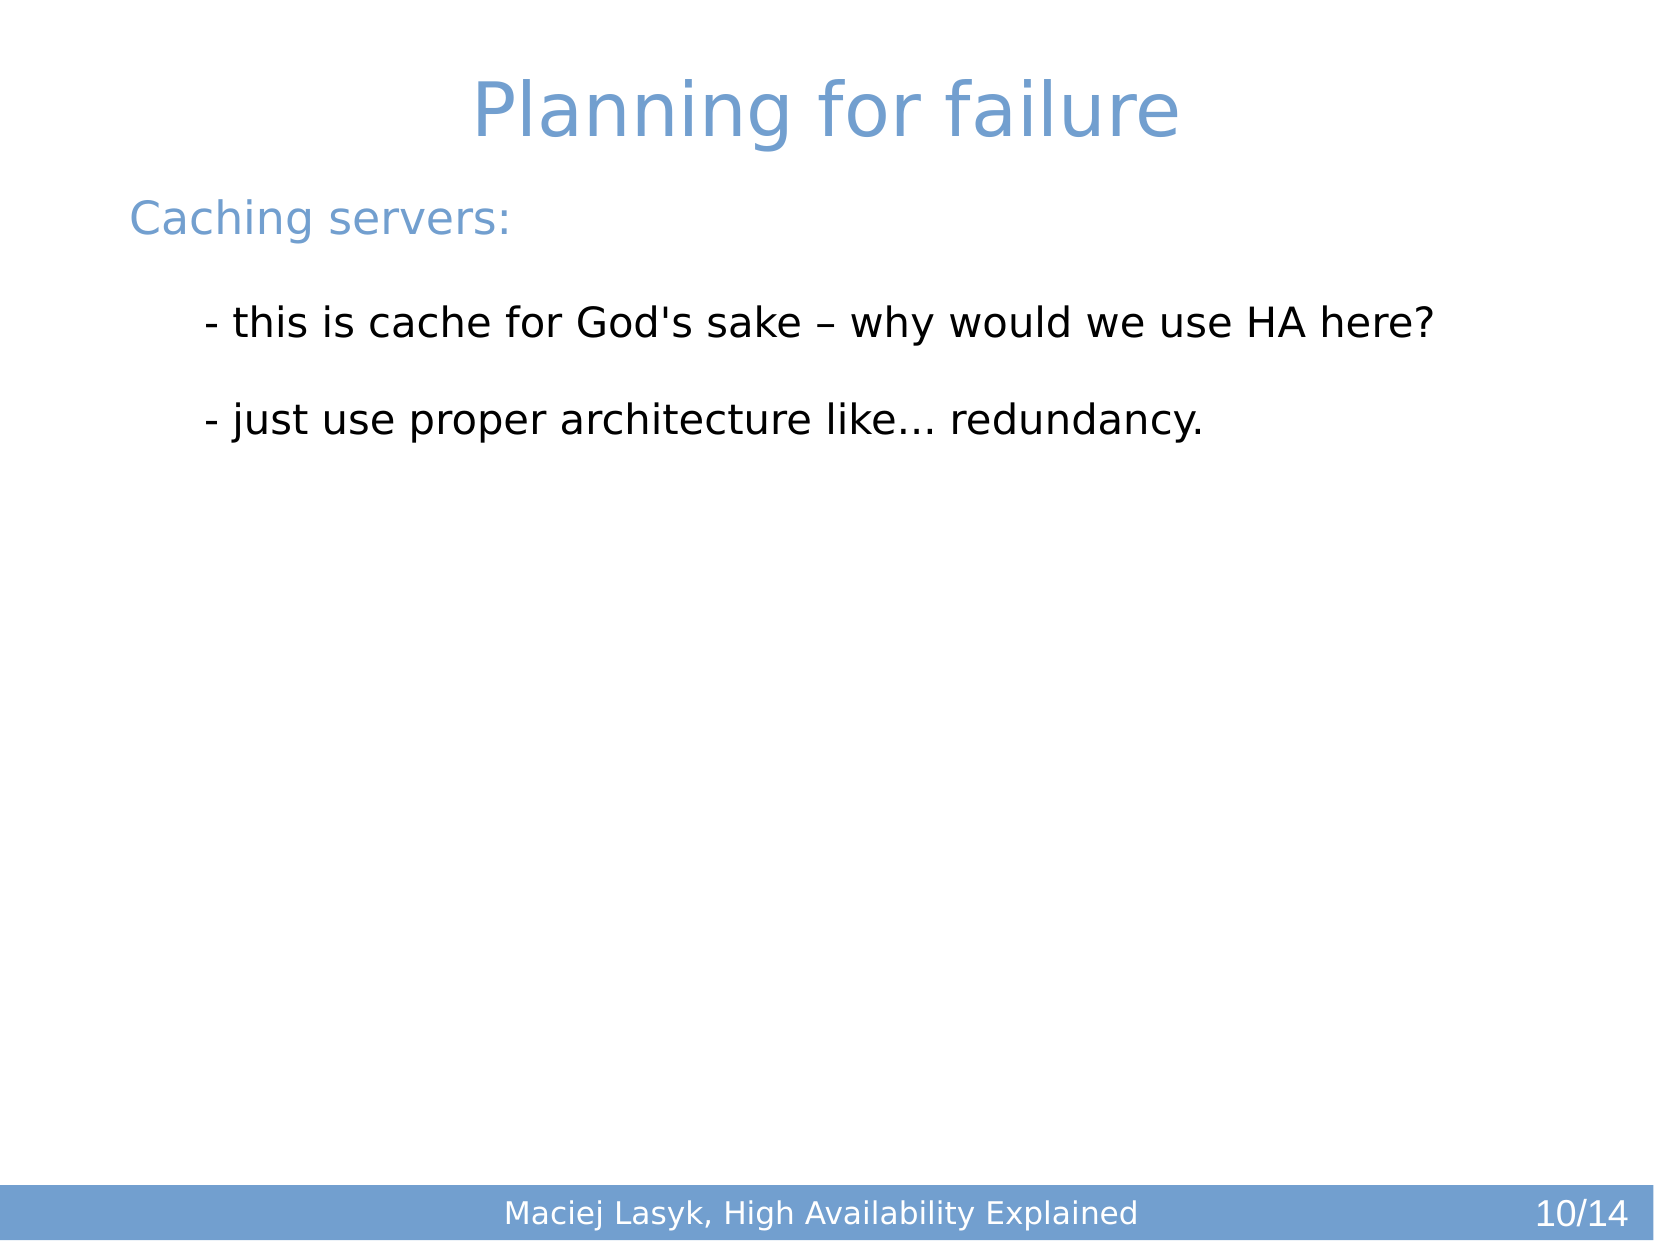

Planning for failure
Caching servers:
	- this is cache for God's sake – why would we use HA here?
	- just use proper architecture like... redundancy.
 10/14
Maciej Lasyk, High Availability Explained